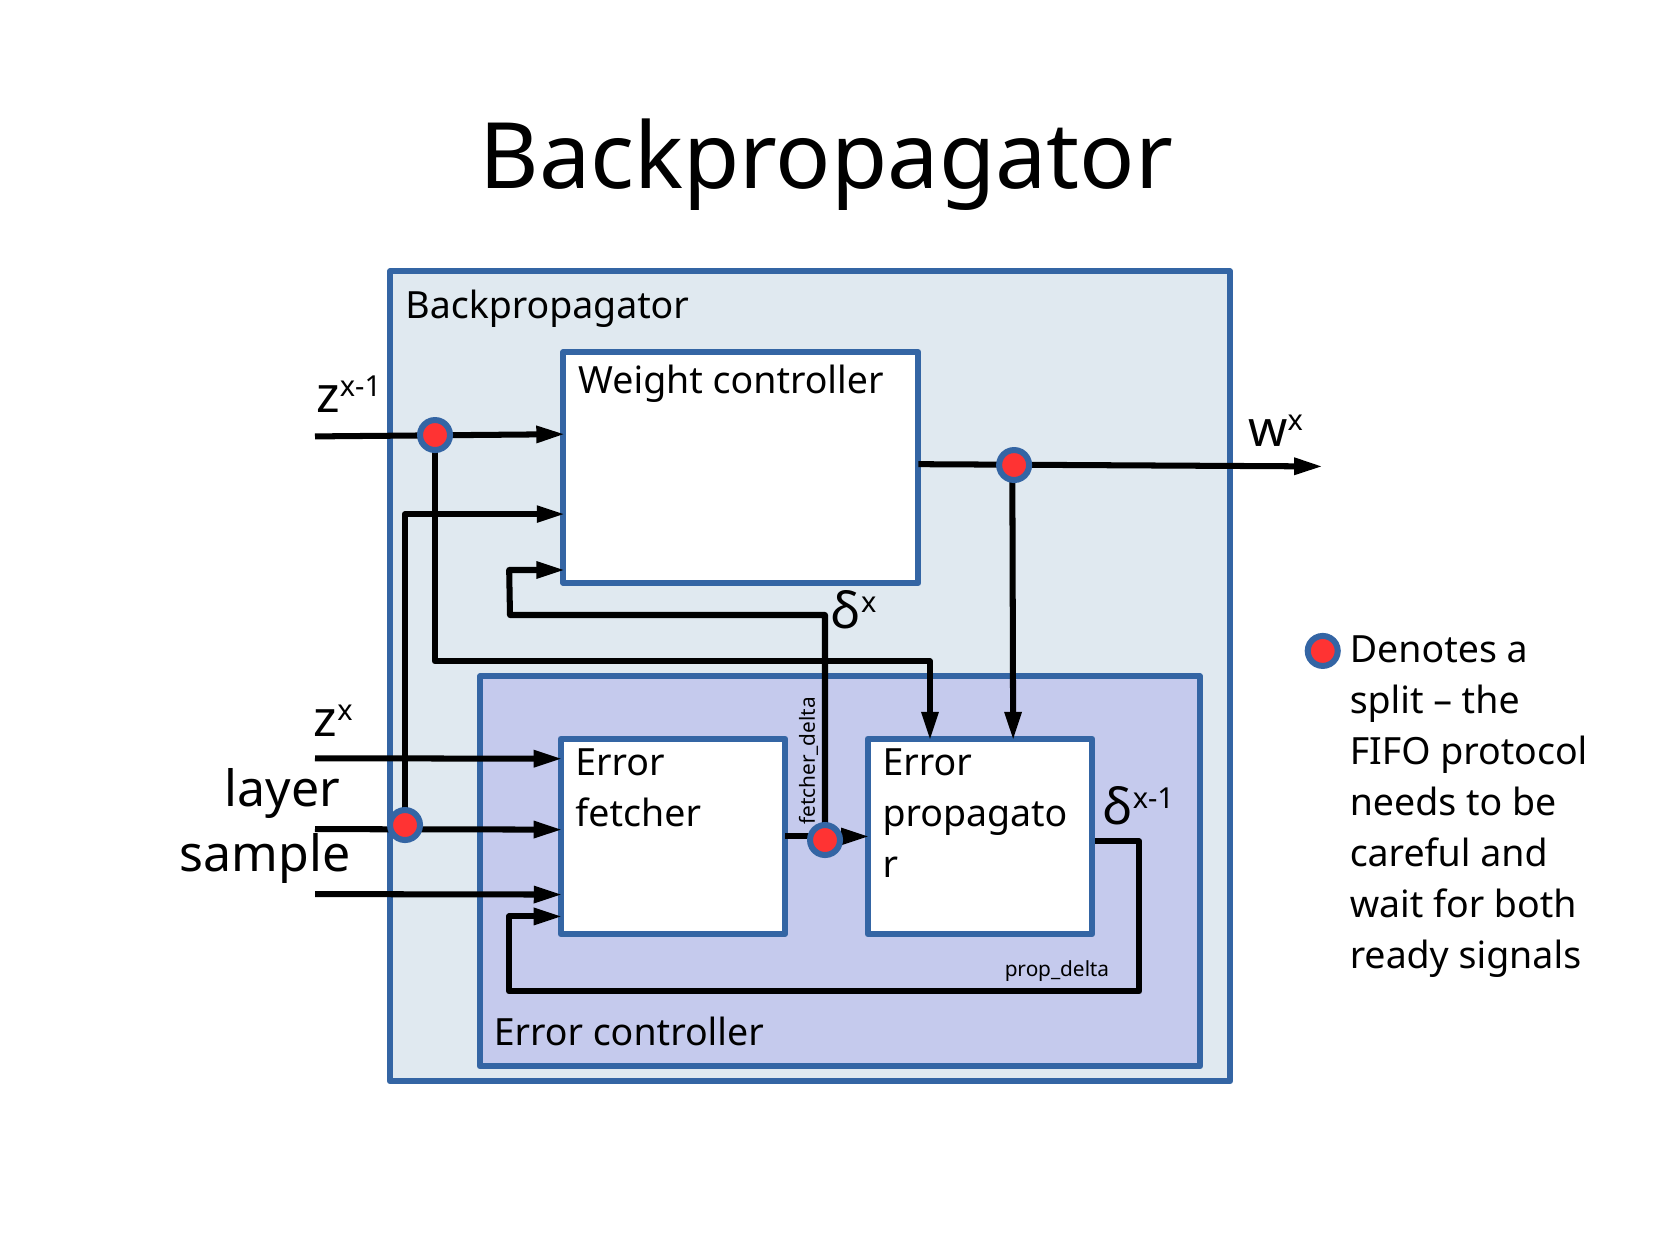

# Backpropagator
Backpropagator
Weight controller
zx-1
wx
δx
Denotes a split – the FIFO protocol needs to be careful and wait for both ready signals
zx
fetcher_delta
Error
fetcher
Error
propagator
layer
δx-1
sample
prop_delta
Error controller